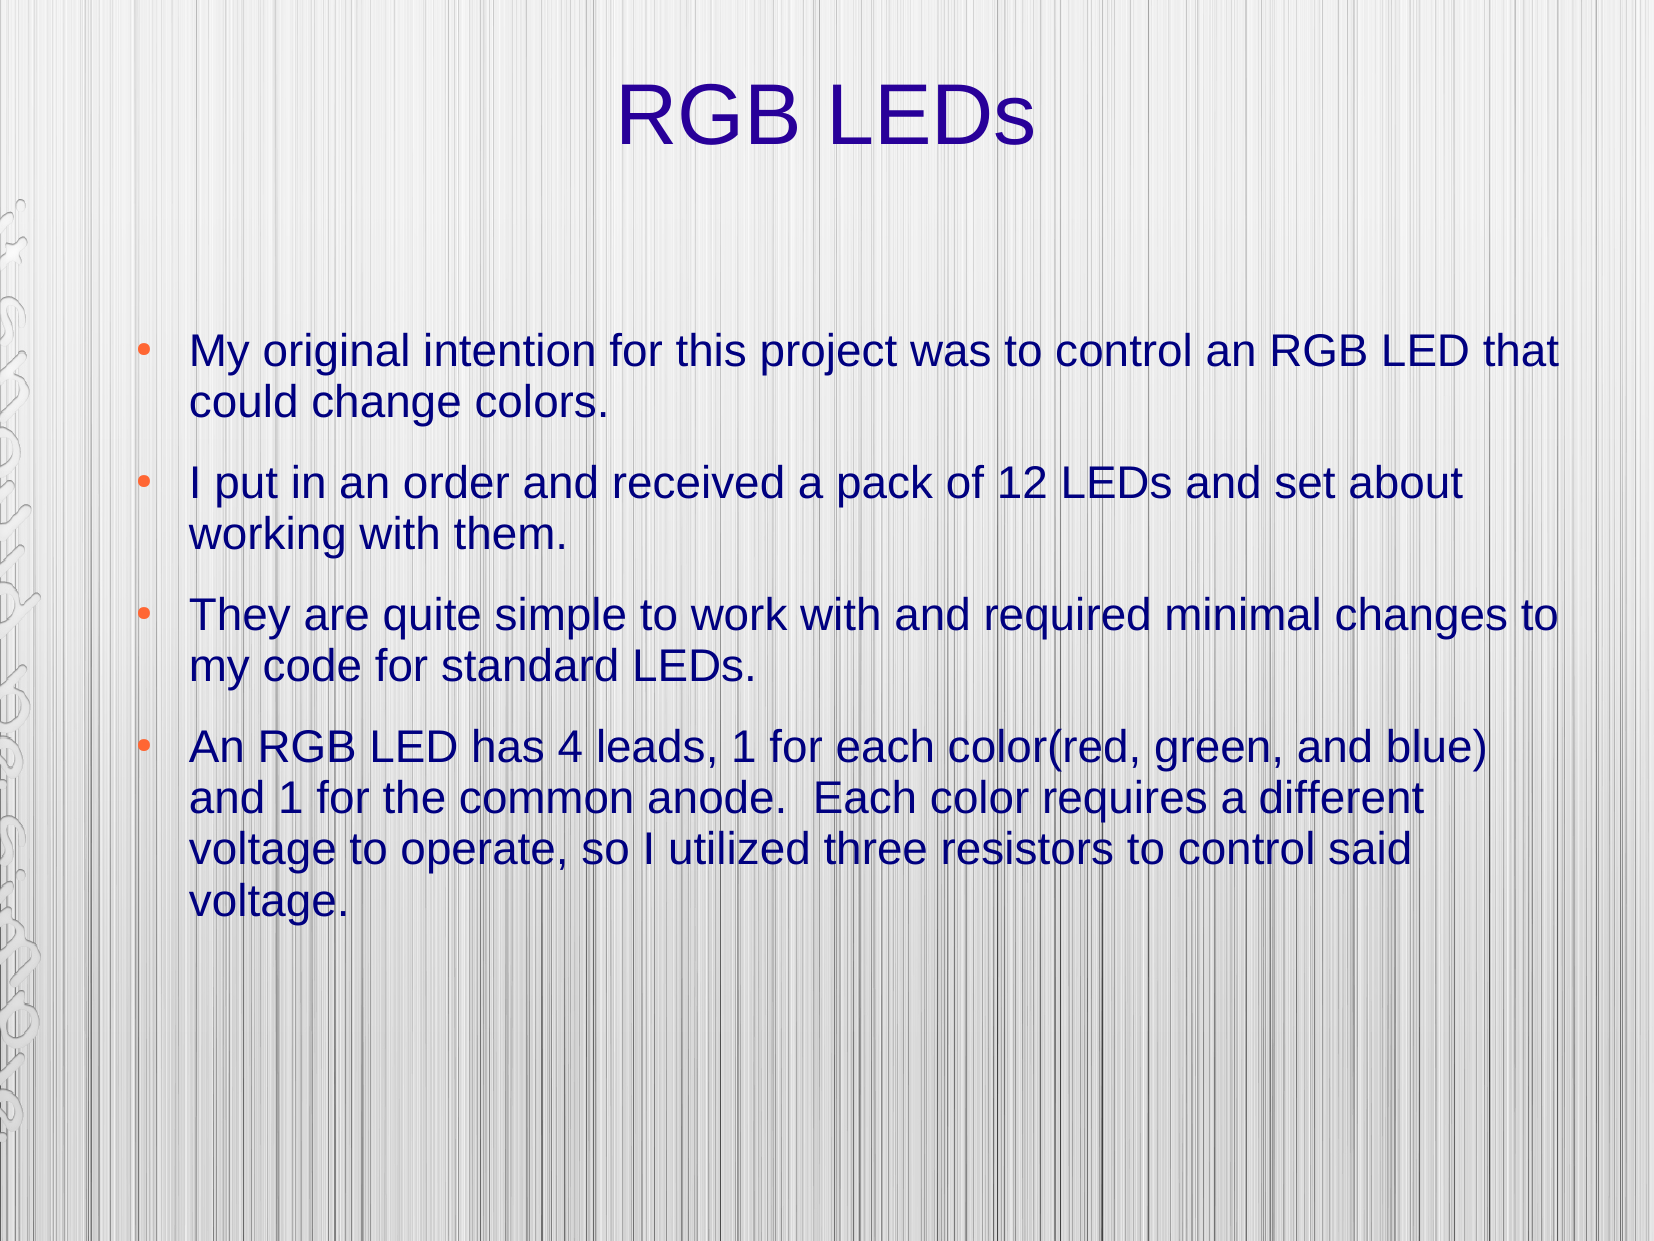

# RGB LEDs
My original intention for this project was to control an RGB LED that could change colors.
I put in an order and received a pack of 12 LEDs and set about working with them.
They are quite simple to work with and required minimal changes to my code for standard LEDs.
An RGB LED has 4 leads, 1 for each color(red, green, and blue) and 1 for the common anode. Each color requires a different voltage to operate, so I utilized three resistors to control said voltage.